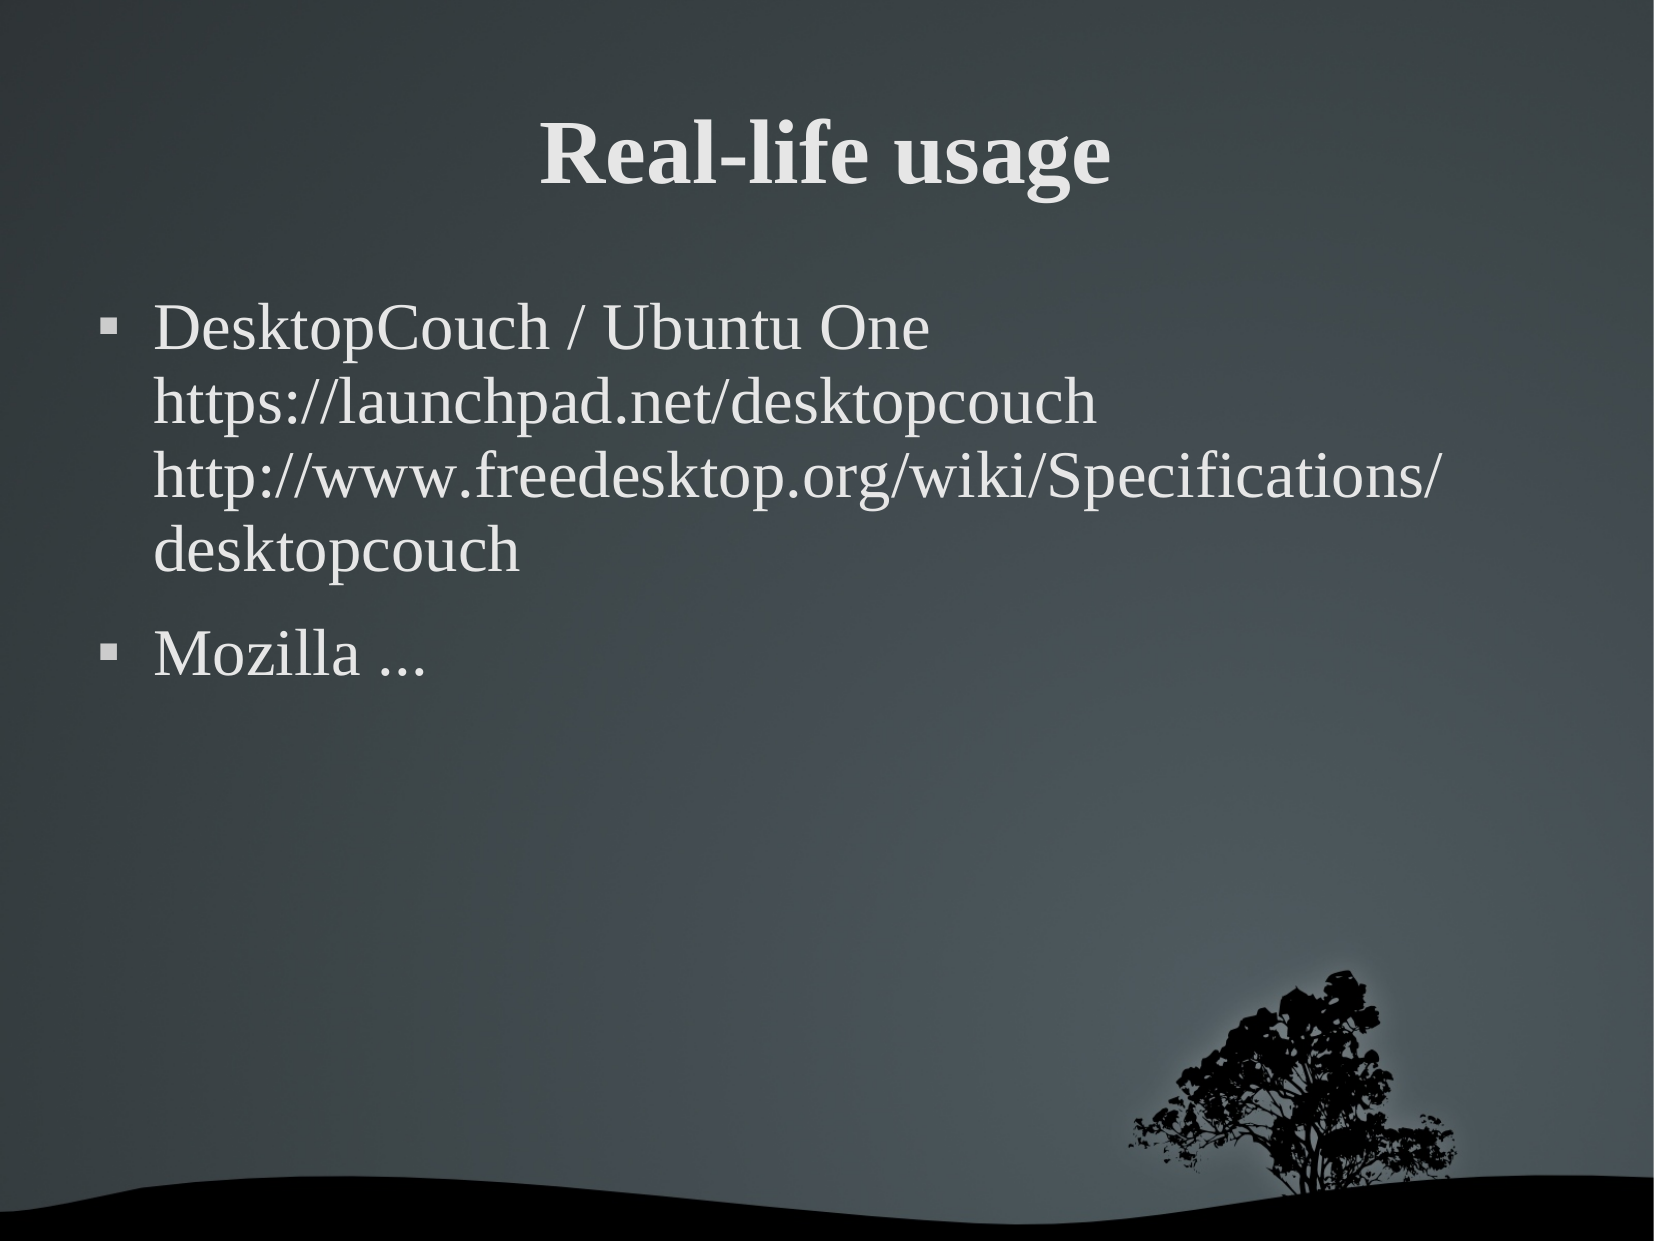

# Real-life usage
DesktopCouch / Ubuntu One
https://launchpad.net/desktopcouch
http://www.freedesktop.org/wiki/Specifications/desktopcouch
Mozilla ...